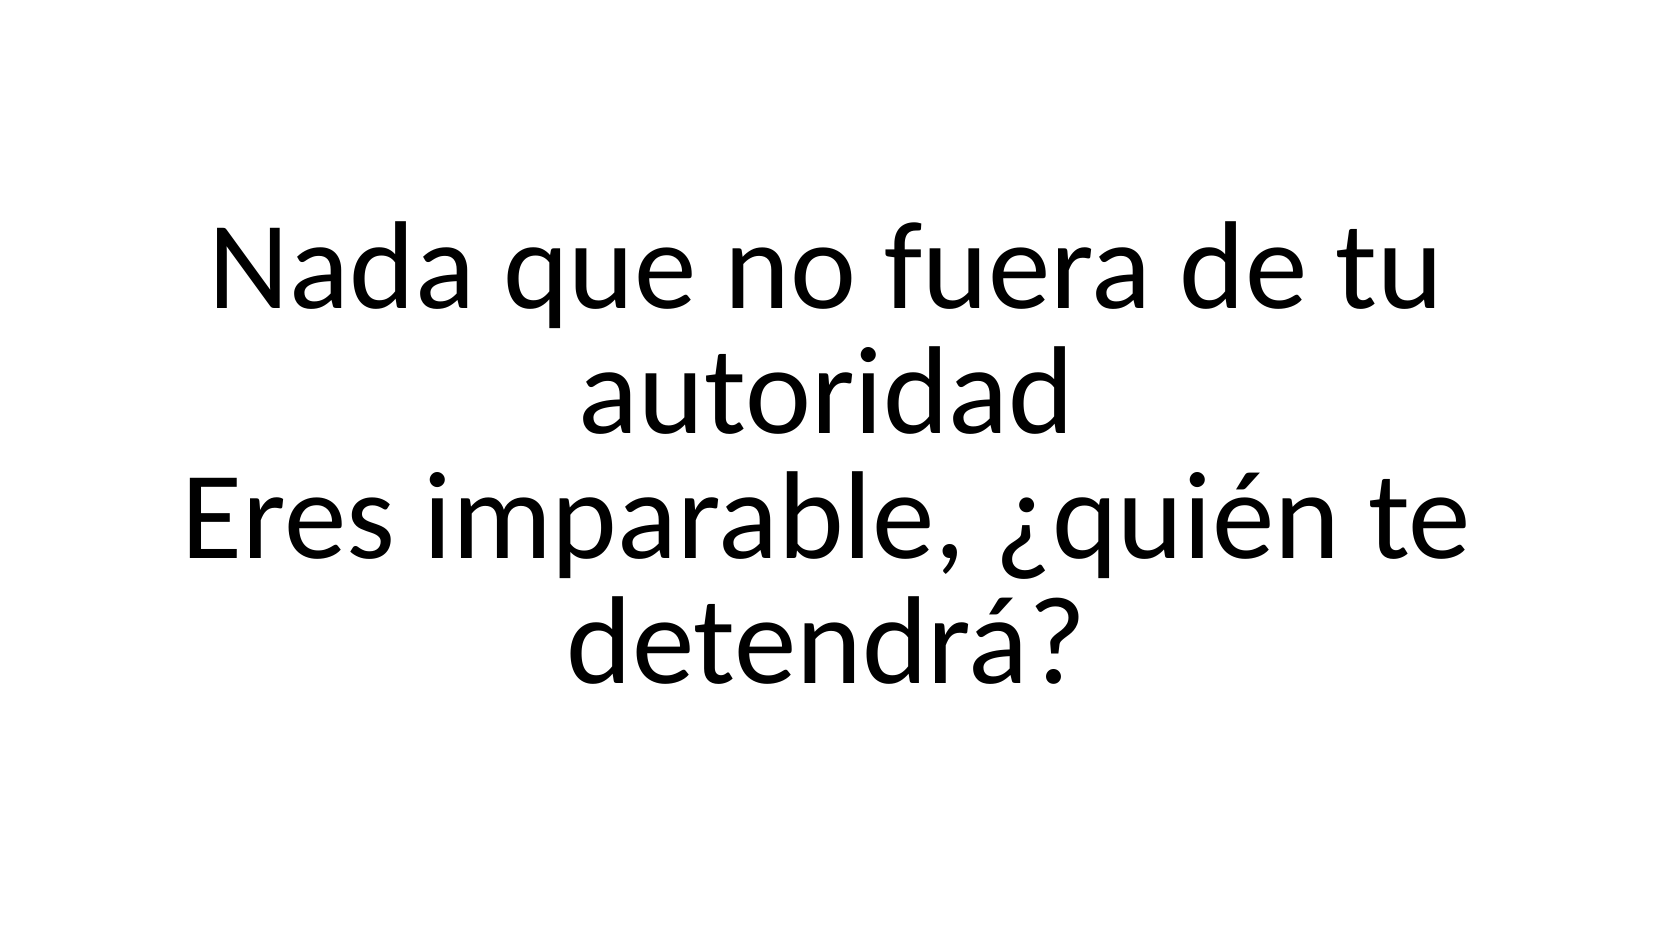

# Nada que no fuera de tu autoridad Eres imparable, ¿quién te detendrá?